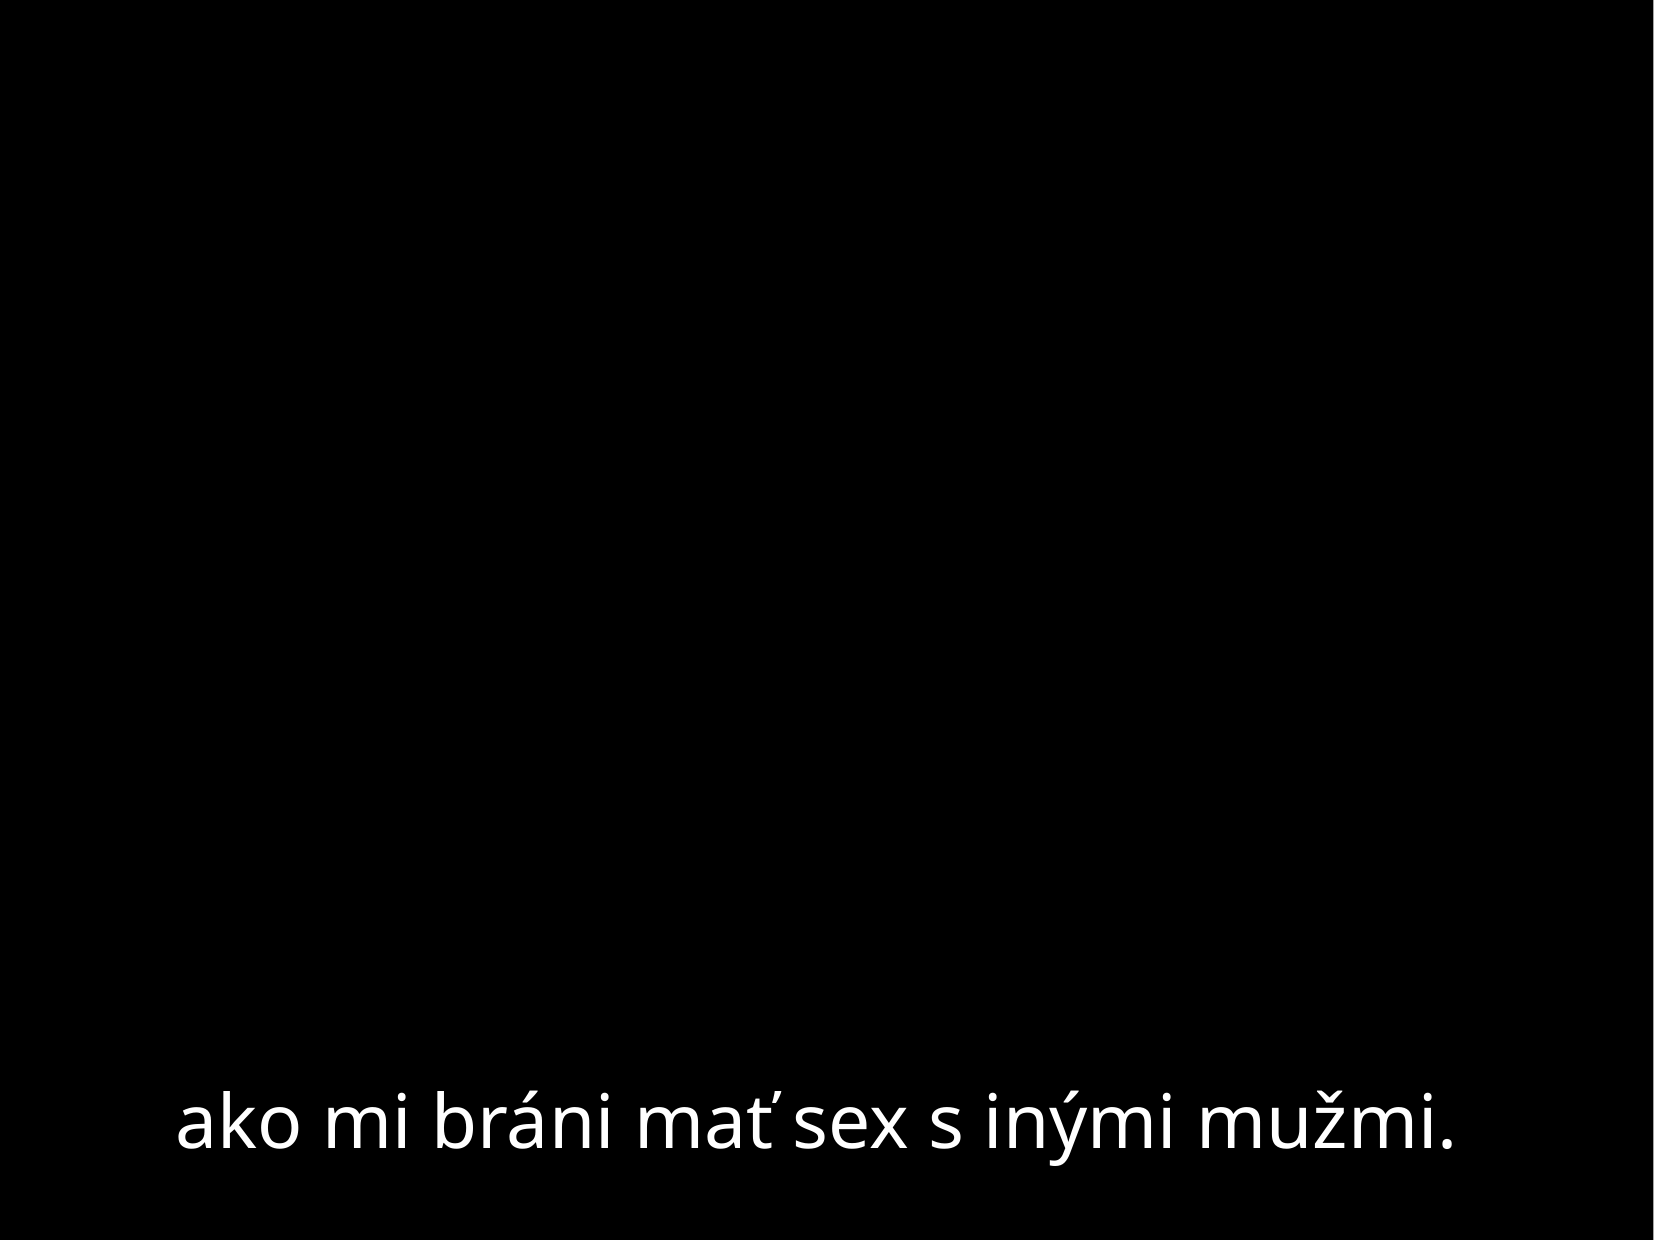

# ako mi bráni mať sex s inými mužmi.